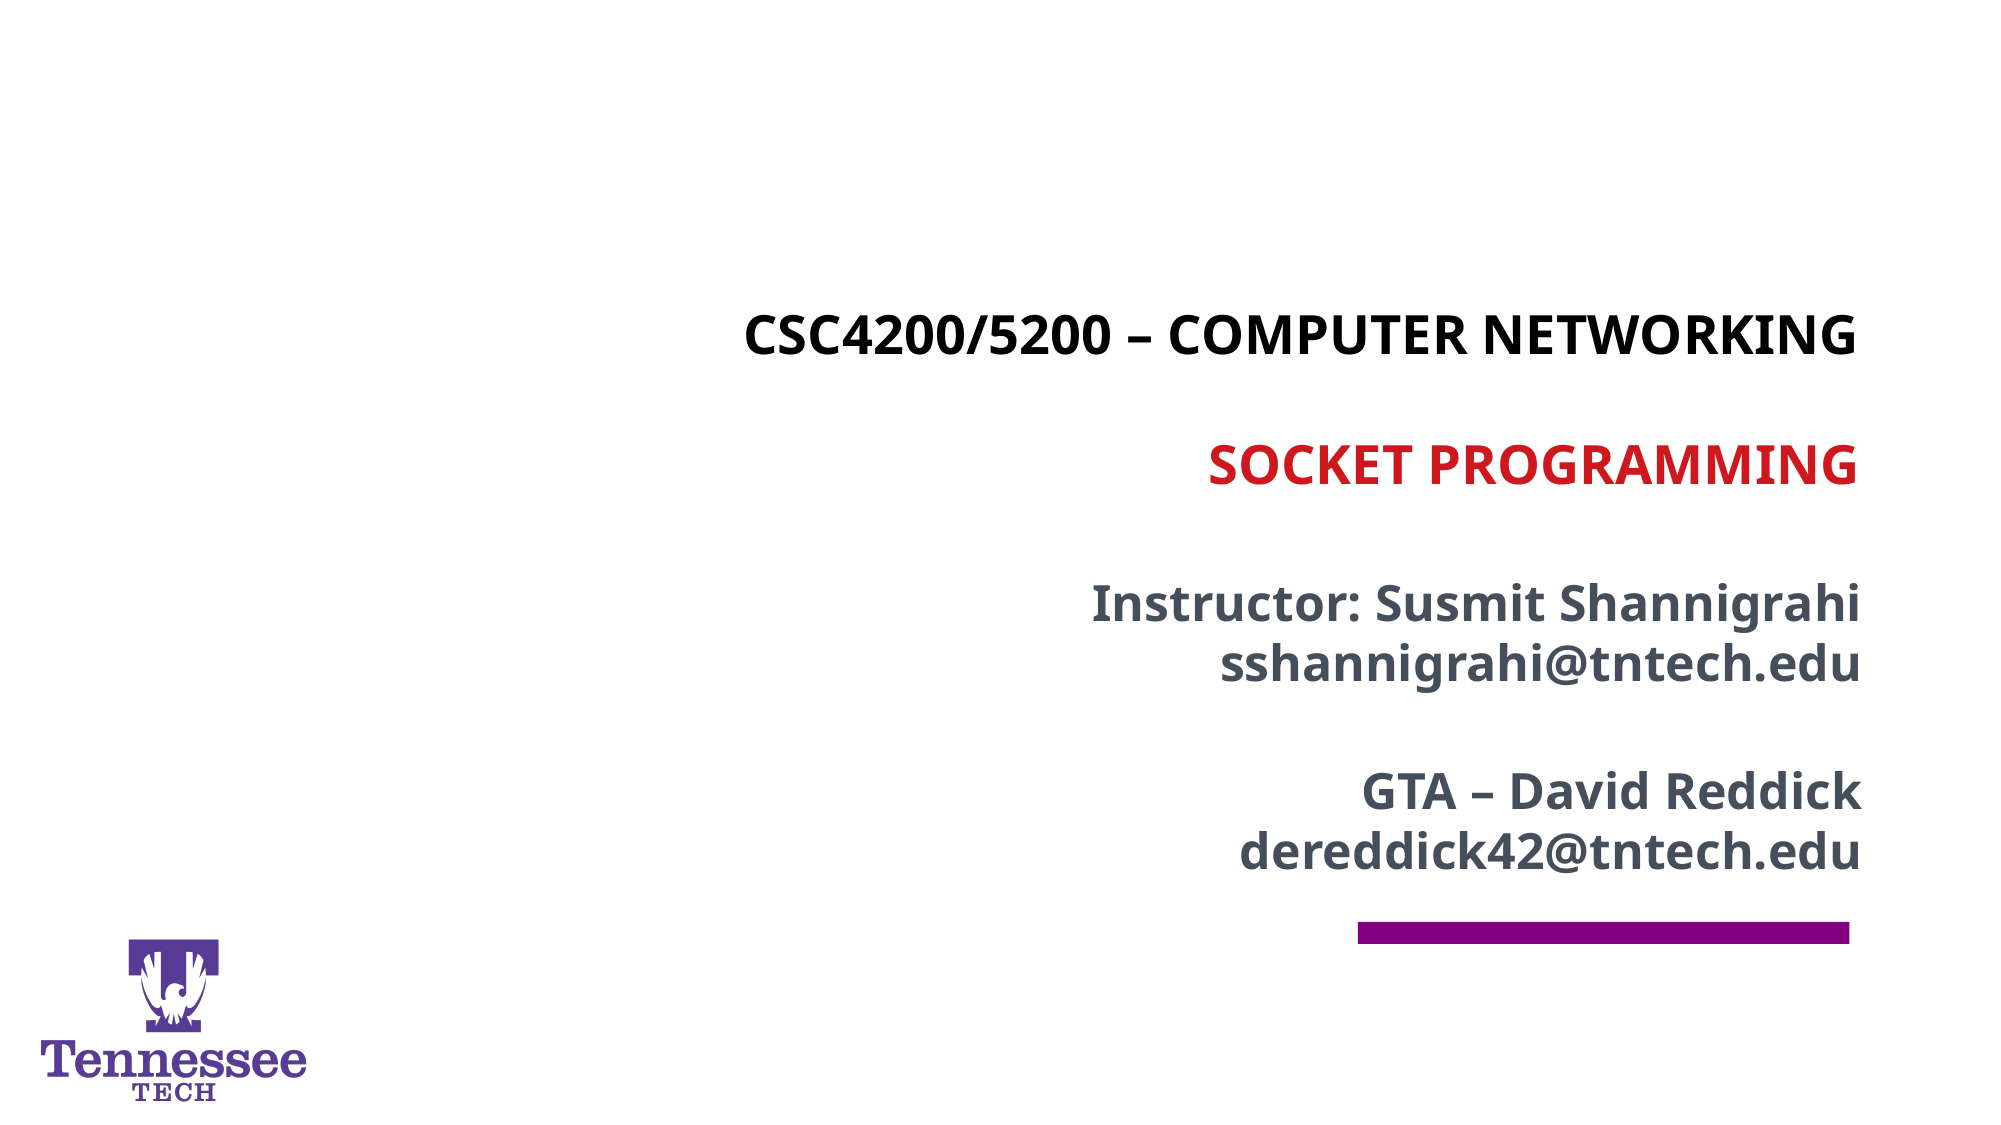

CSC4200/5200 – Computer Networking
Socket programming
Instructor: Susmit Shannigrahi
sshannigrahi@tntech.edu
GTA – David Reddick
dereddick42@tntech.edu